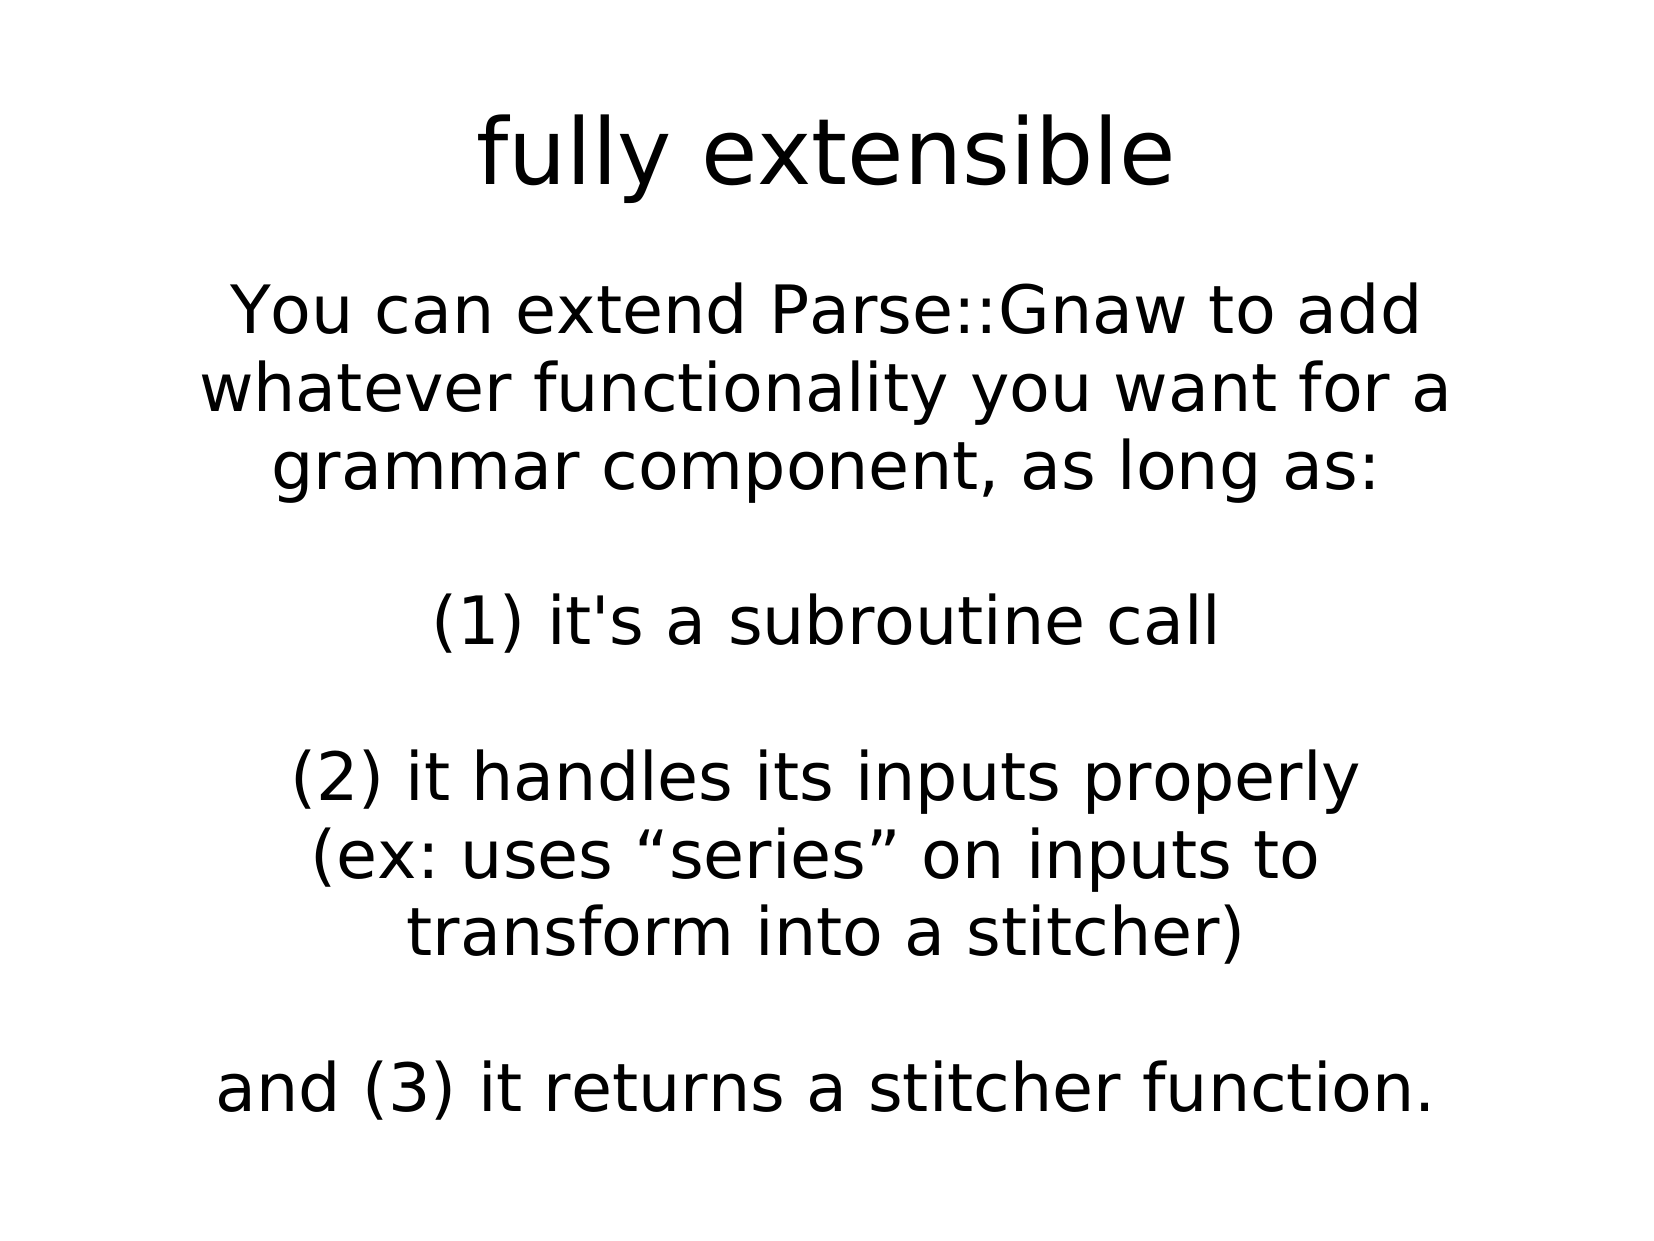

# fully extensible
You can extend Parse::Gnaw to add whatever functionality you want for a grammar component, as long as:
(1) it's a subroutine call
(2) it handles its inputs properly
(ex: uses “series” on inputs to
transform into a stitcher)
and (3) it returns a stitcher function.